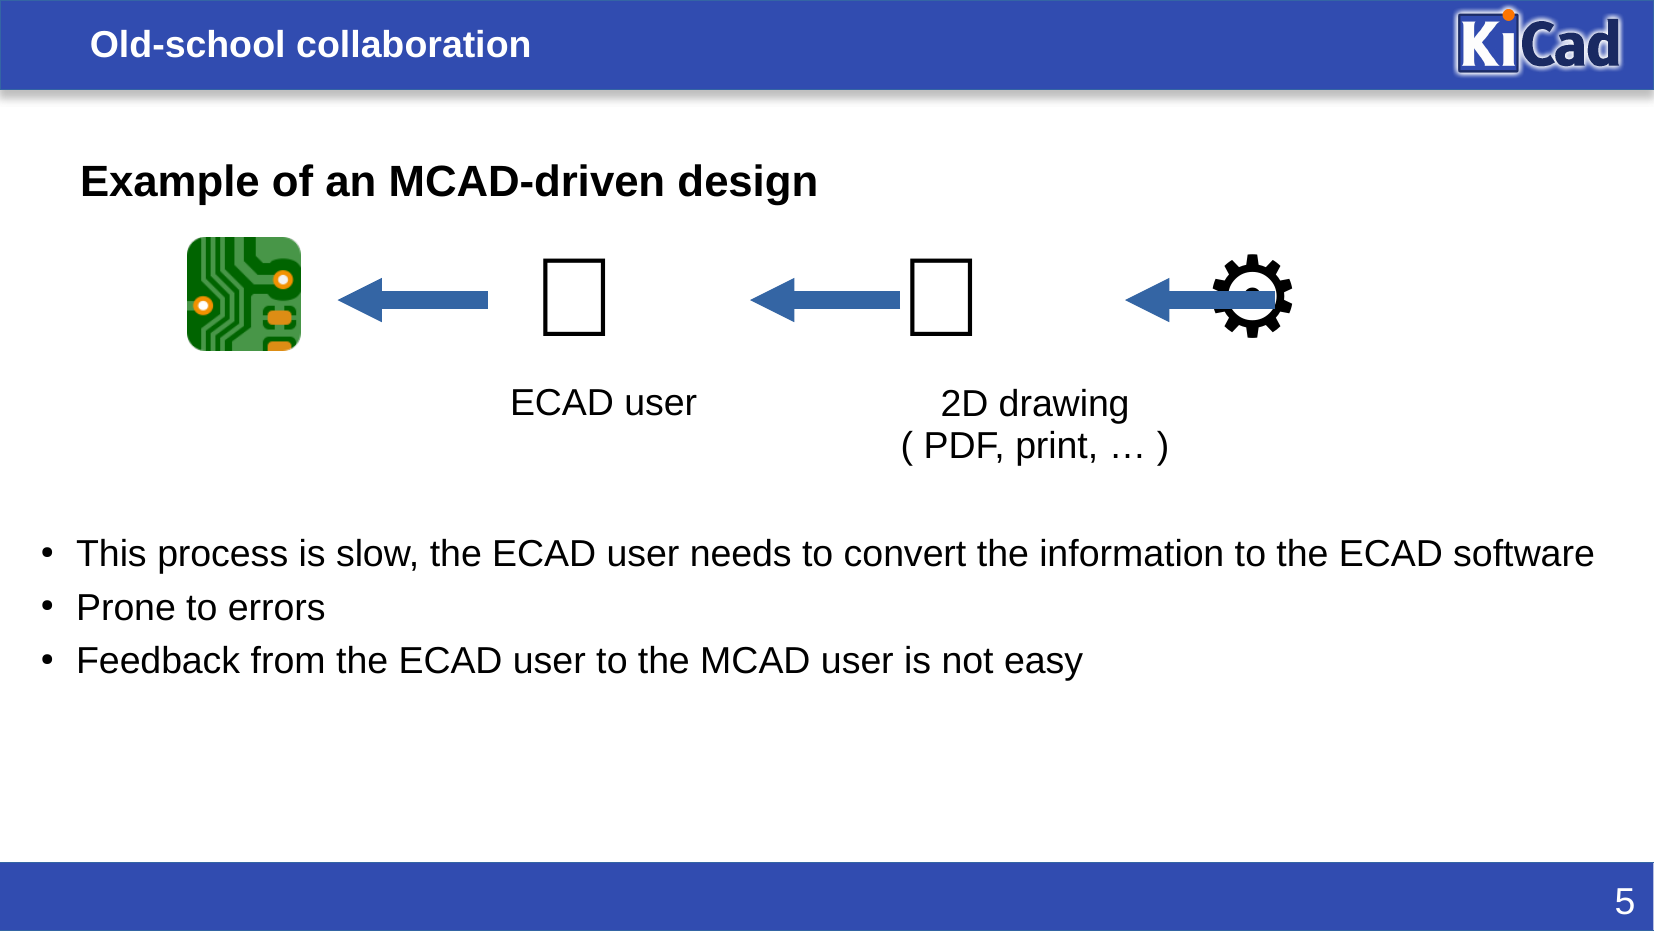

Old-school collaboration
Example of an MCAD-driven design
 👤 📜 ⚙️
ECAD user
2D drawing
( PDF, print, … )
This process is slow, the ECAD user needs to convert the information to the ECAD software
Prone to errors
Feedback from the ECAD user to the MCAD user is not easy